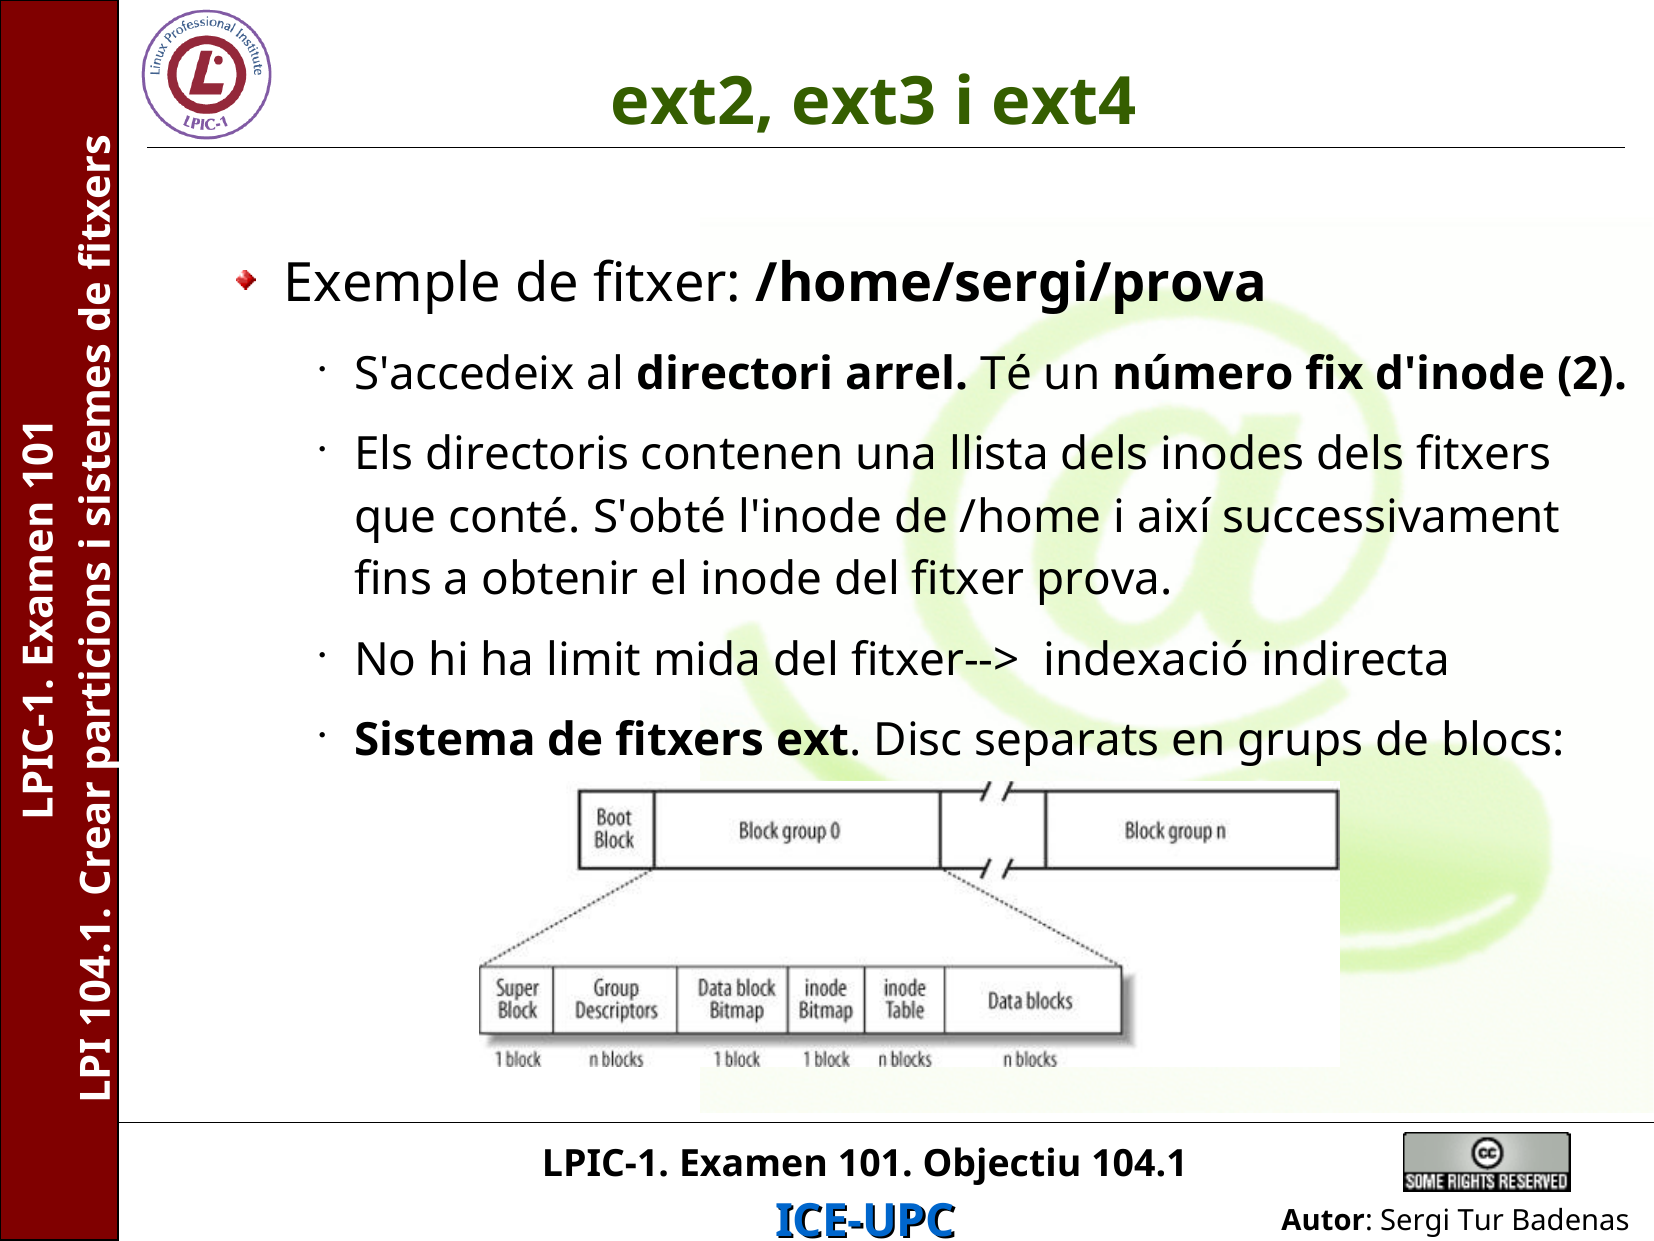

# ext2, ext3 i ext4
Exemple de fitxer: /home/sergi/prova
S'accedeix al directori arrel. Té un número fix d'inode (2).
Els directoris contenen una llista dels inodes dels fitxers que conté. S'obté l'inode de /home i així successivament fins a obtenir el inode del fitxer prova.
No hi ha limit mida del fitxer--> indexació indirecta
Sistema de fitxers ext. Disc separats en grups de blocs: